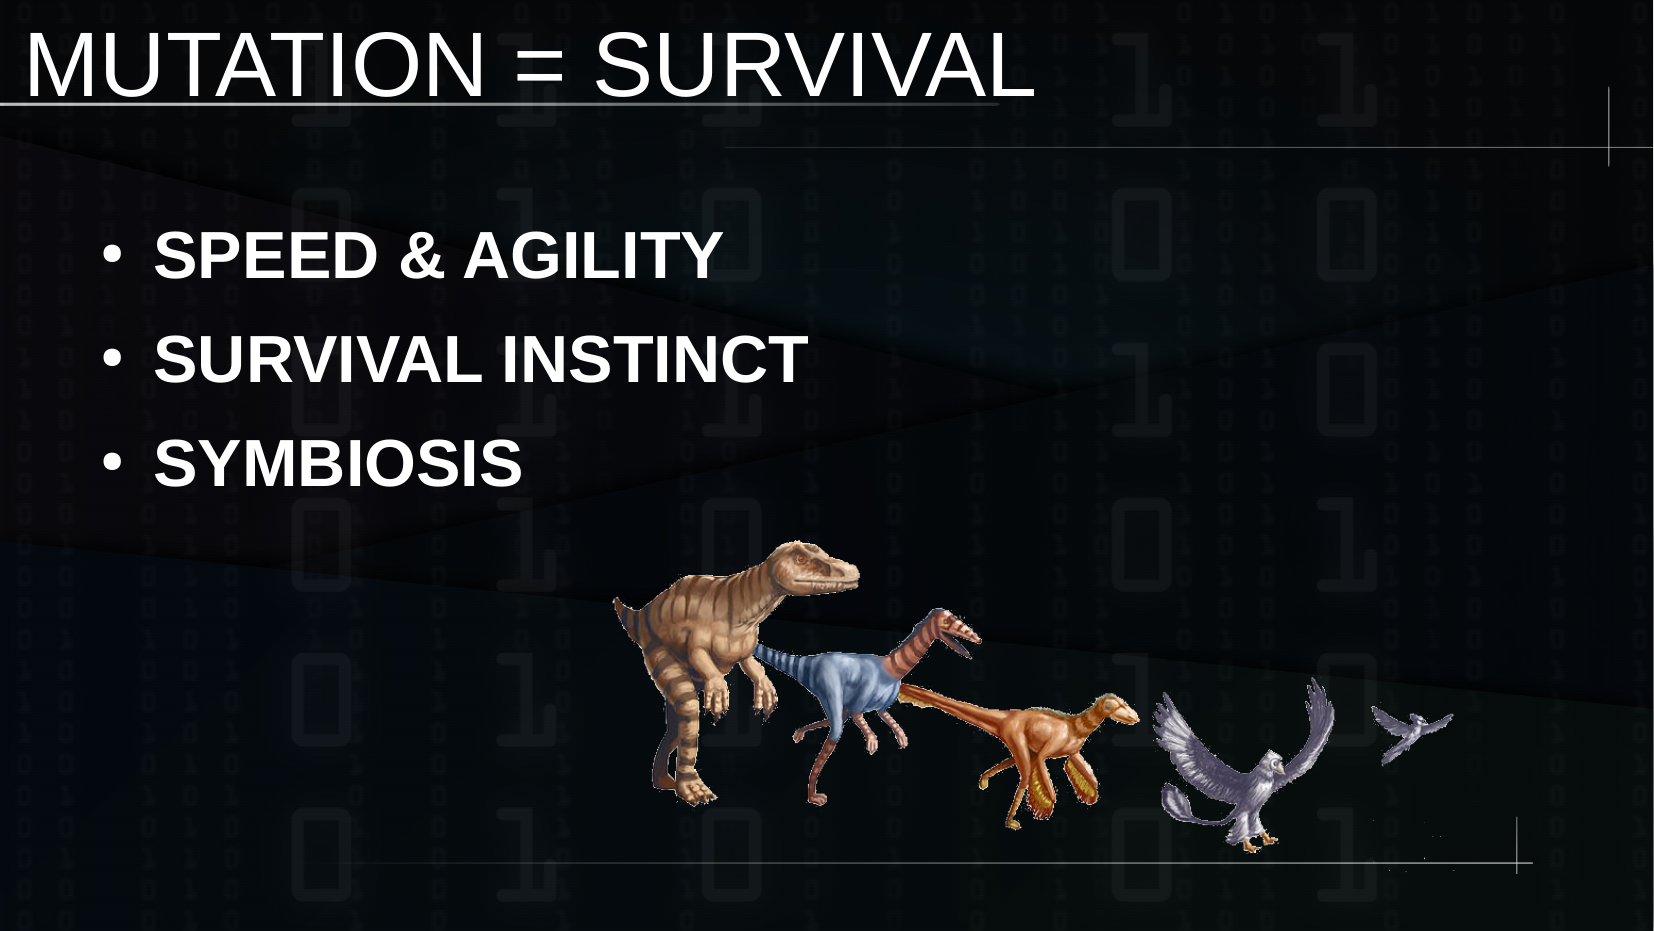

# MUTATION = SURVIVAL
SPEED & AGILITY
SURVIVAL INSTINCT
SYMBIOSIS